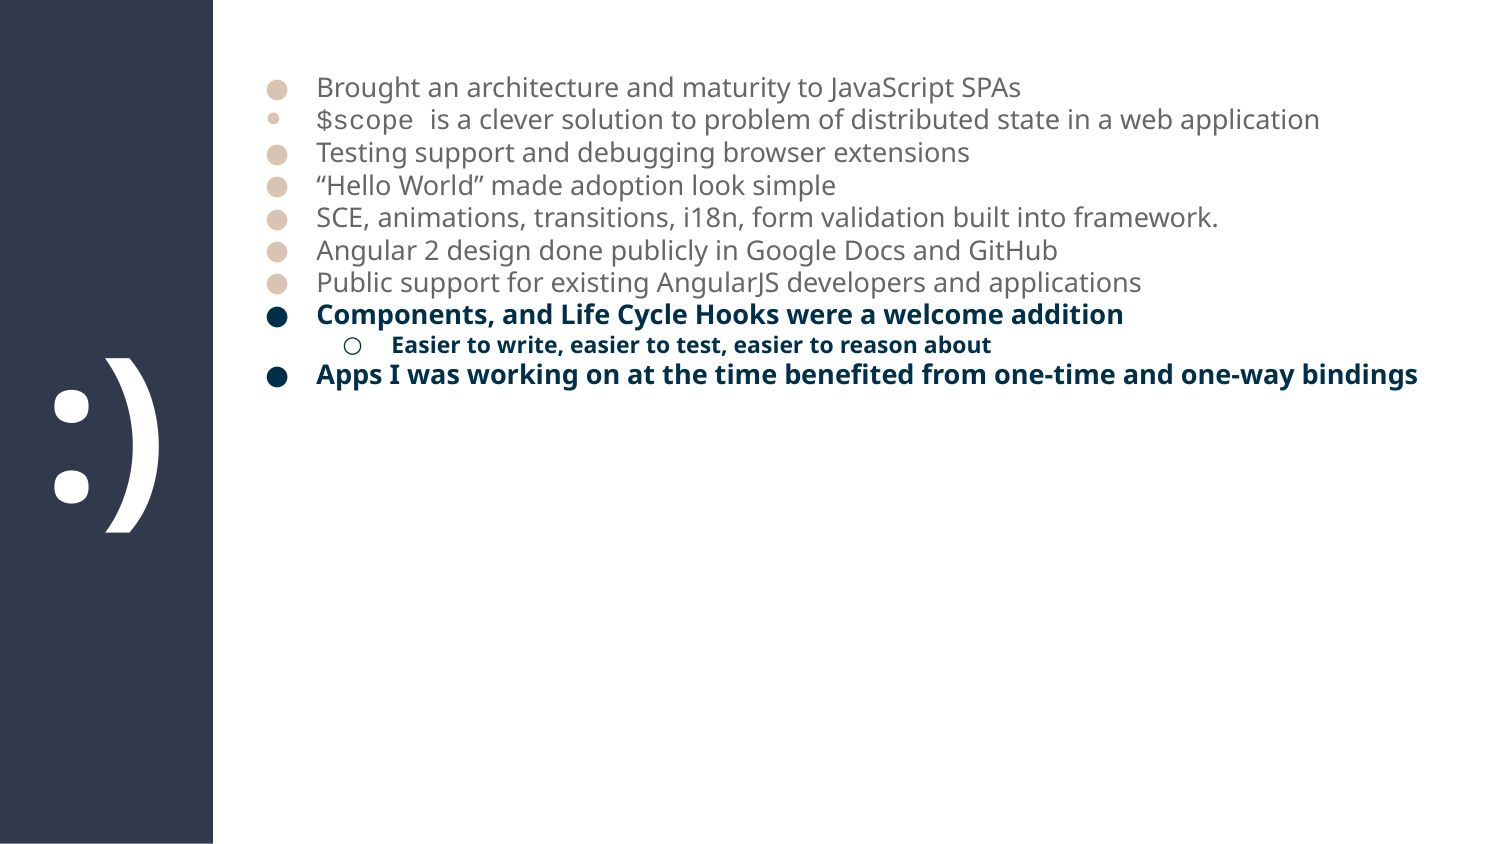

# :)
Brought an architecture and maturity to JavaScript SPAs
$scope is a clever solution to problem of distributed state in a web application
Testing support and debugging browser extensions
“Hello World” made adoption look simple
SCE, animations, transitions, i18n, form validation built into framework.
Angular 2 design done publicly in Google Docs and GitHub
Public support for existing AngularJS developers and applications
Components, and Life Cycle Hooks were a welcome addition
Easier to write, easier to test, easier to reason about
Apps I was working on at the time benefited from one-time and one-way bindings